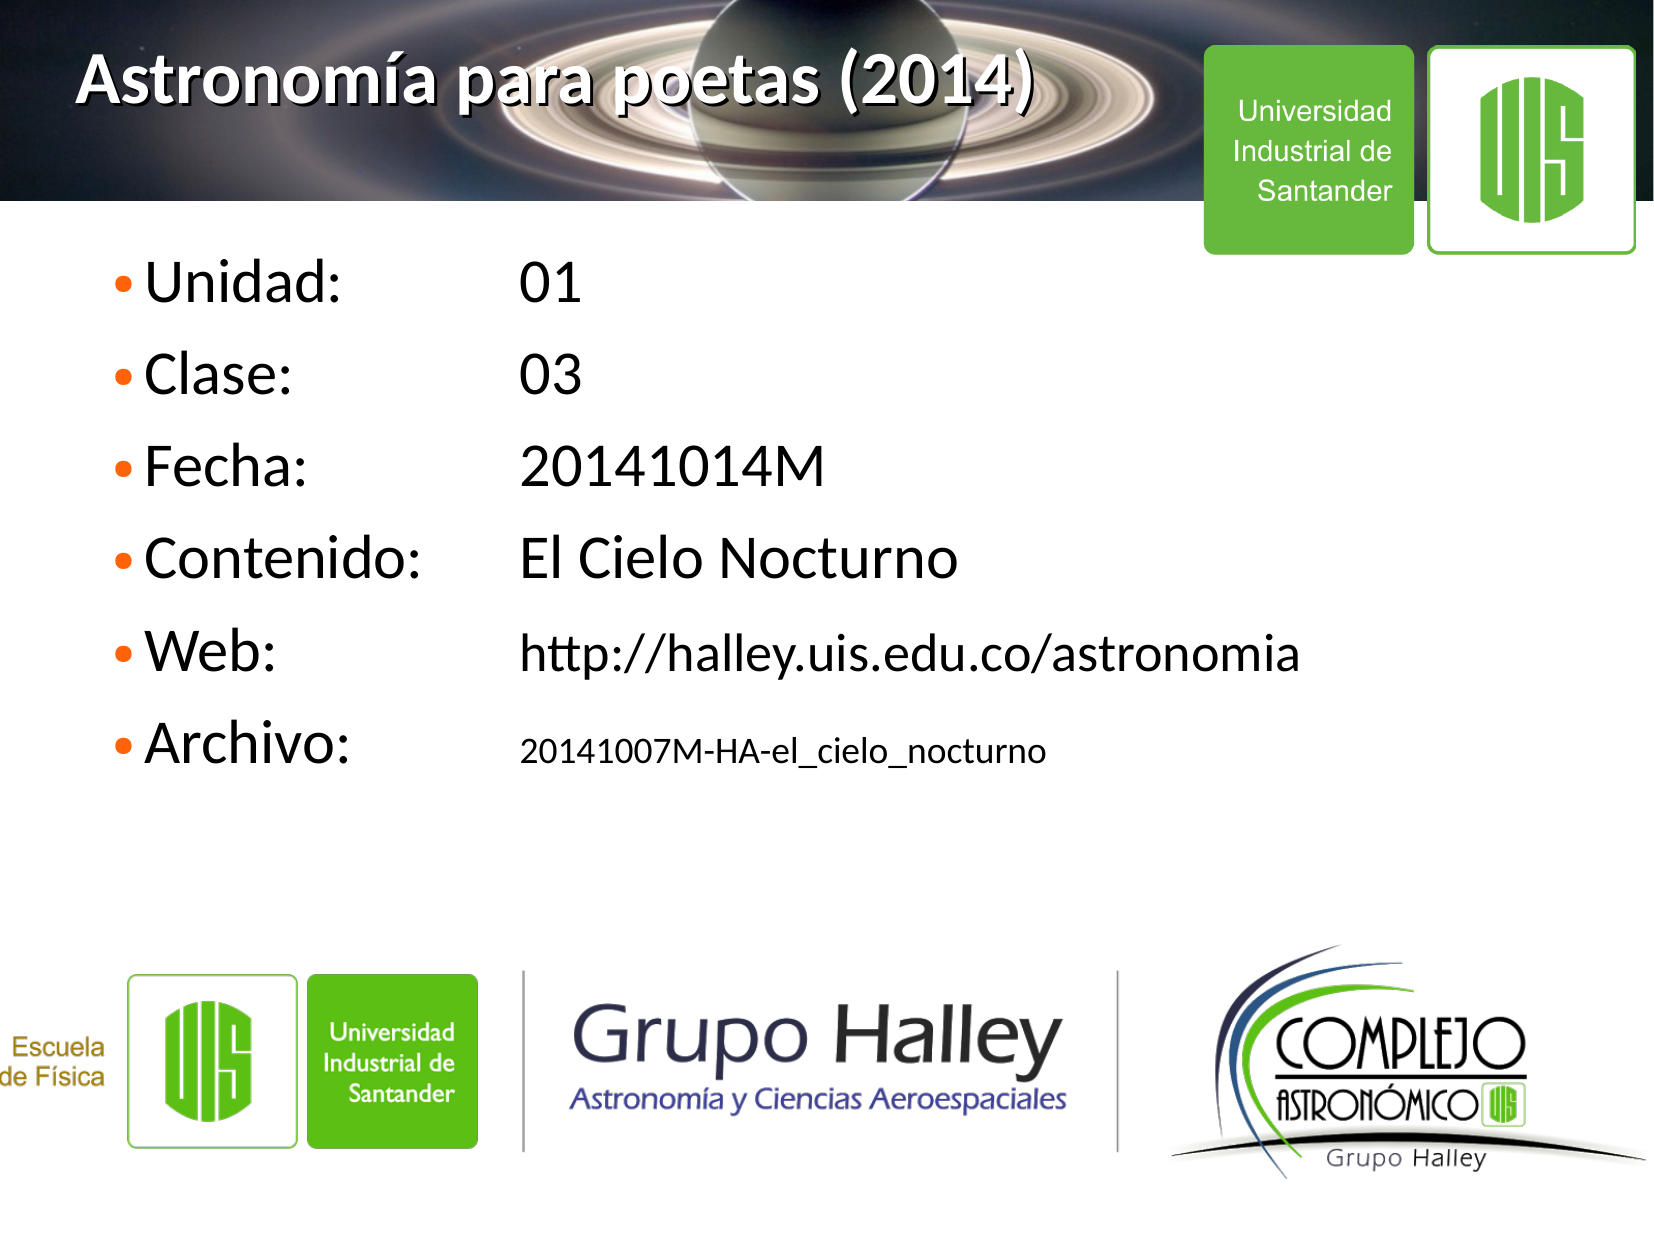

# Astronomía para poetas (2014)
Unidad:			01
Clase:				03
Fecha:			20141014M
Contenido:		El Cielo Nocturno
Web:				http://halley.uis.edu.co/astronomia
Archivo:			20141007M-HA-el_cielo_nocturno